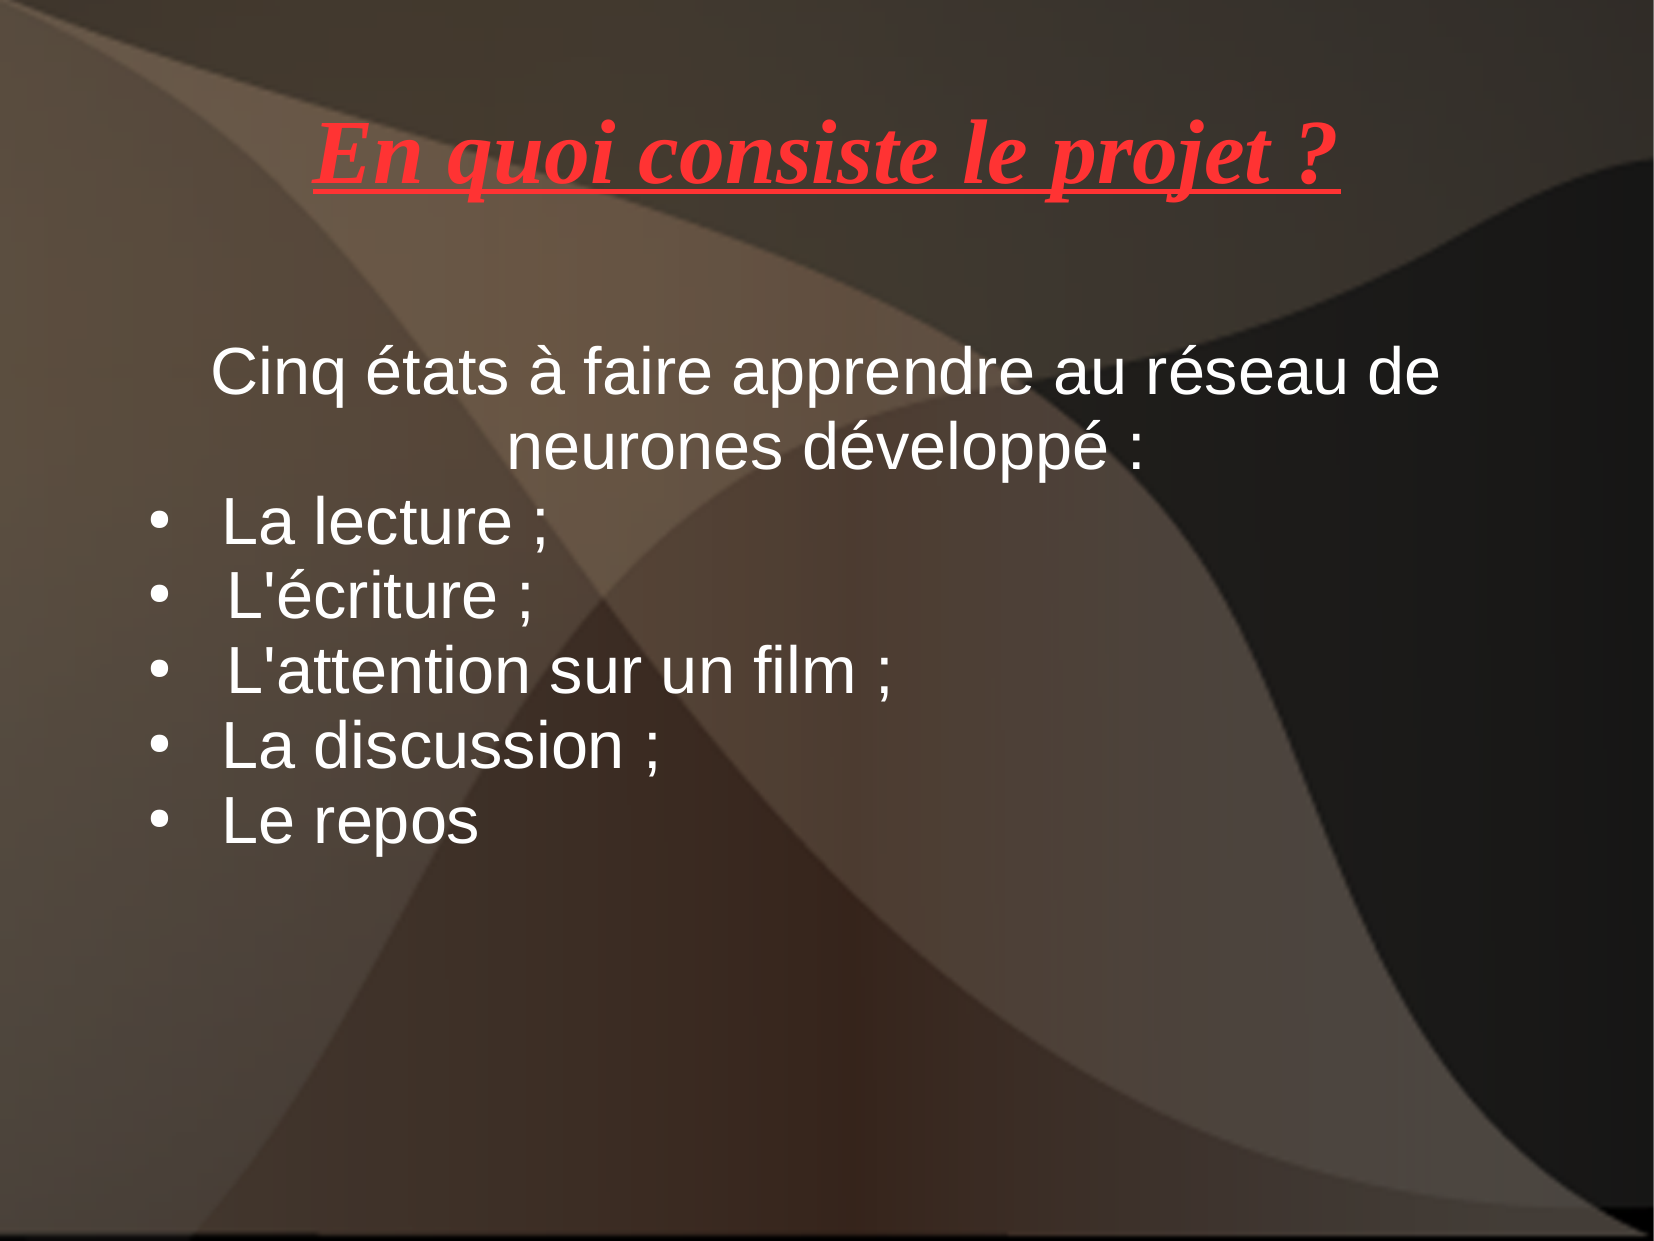

# En quoi consiste le projet ?
Cinq états à faire apprendre au réseau de neurones développé :
 	La lecture ;
 L'écriture ;
 L'attention sur un film ;
 	La discussion ;
 	Le repos